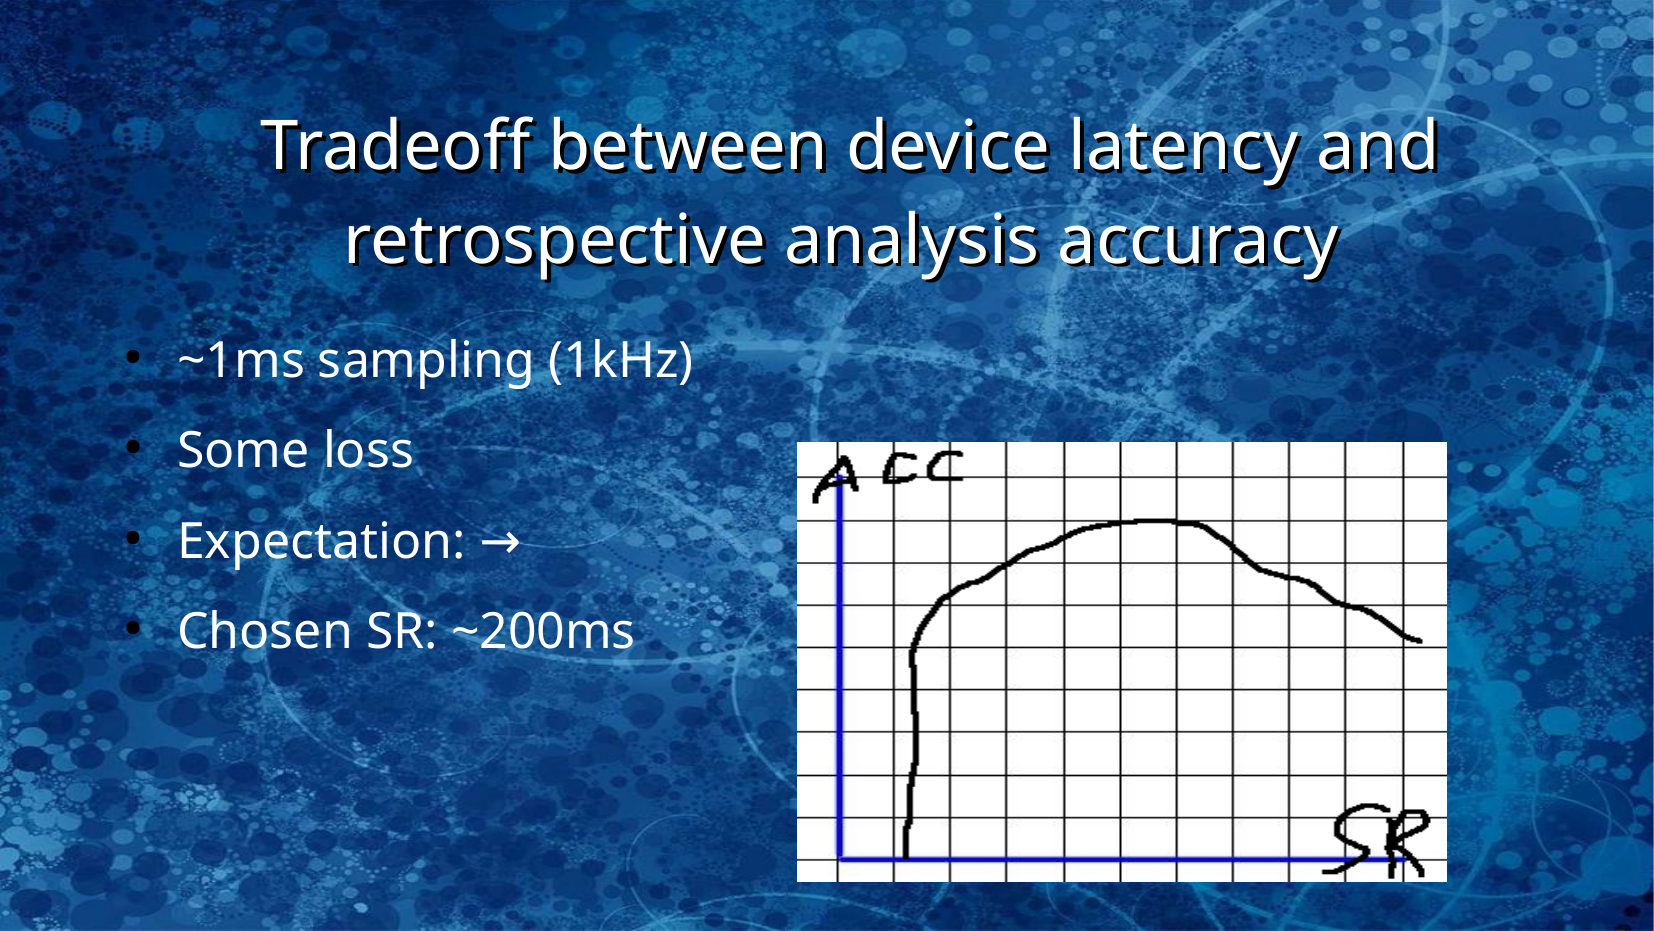

# Tradeoff between device latency and retrospective analysis accuracy
~1ms sampling (1kHz)
Some loss
Expectation: →
Chosen SR: ~200ms